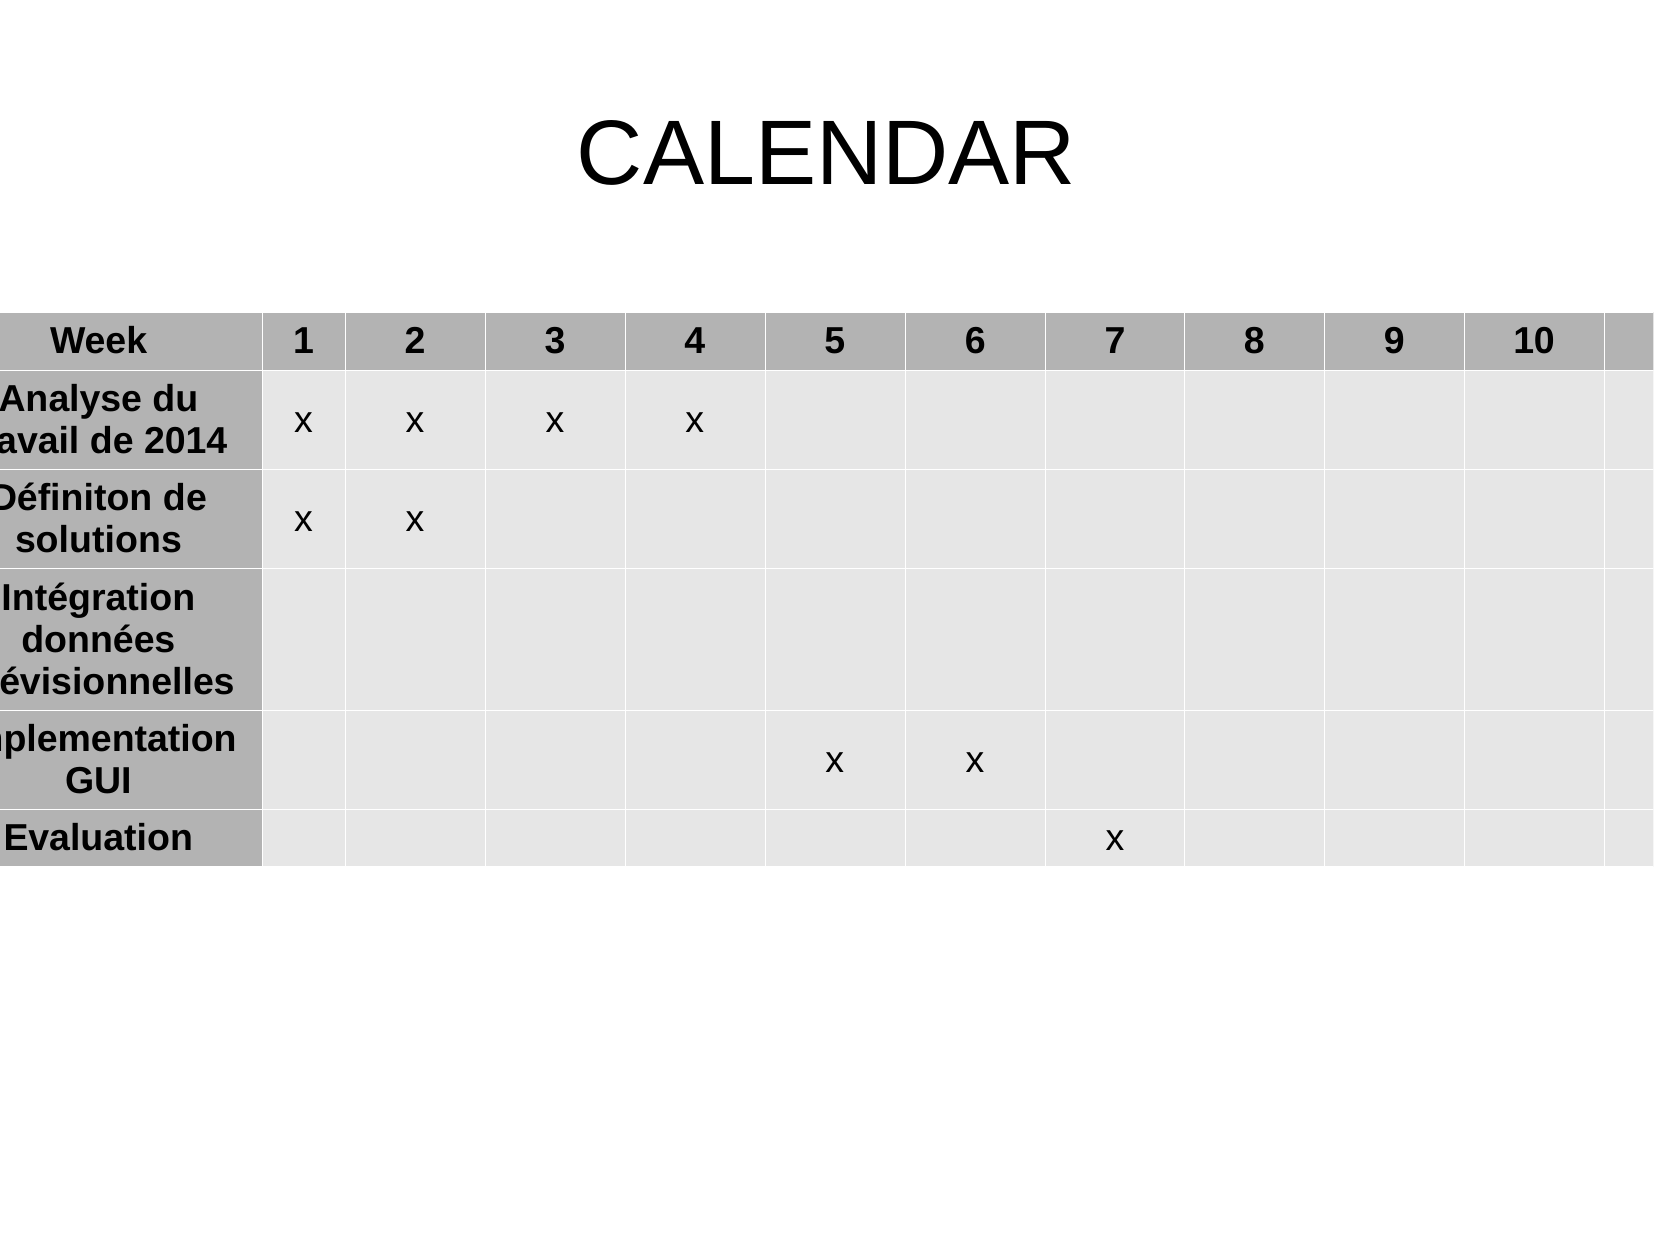

# CALENDAR
| Week | 1 | 2 | 3 | 4 | 5 | 6 | 7 | 8 | 9 | 10 | 11 | 12 | 13 | 14 |
| --- | --- | --- | --- | --- | --- | --- | --- | --- | --- | --- | --- | --- | --- | --- |
| Analyse du travail de 2014 | x | x | x | x | | | | | | | | | | |
| Définiton de solutions | x | x | | | | | | | | | | | | |
| Intégration données prévisionnelles | | | | | | | | | | | | | | |
| Implementation GUI | | | | | x | x | | | | | | | | |
| Evaluation | | | | | | | x | | | | | | | |